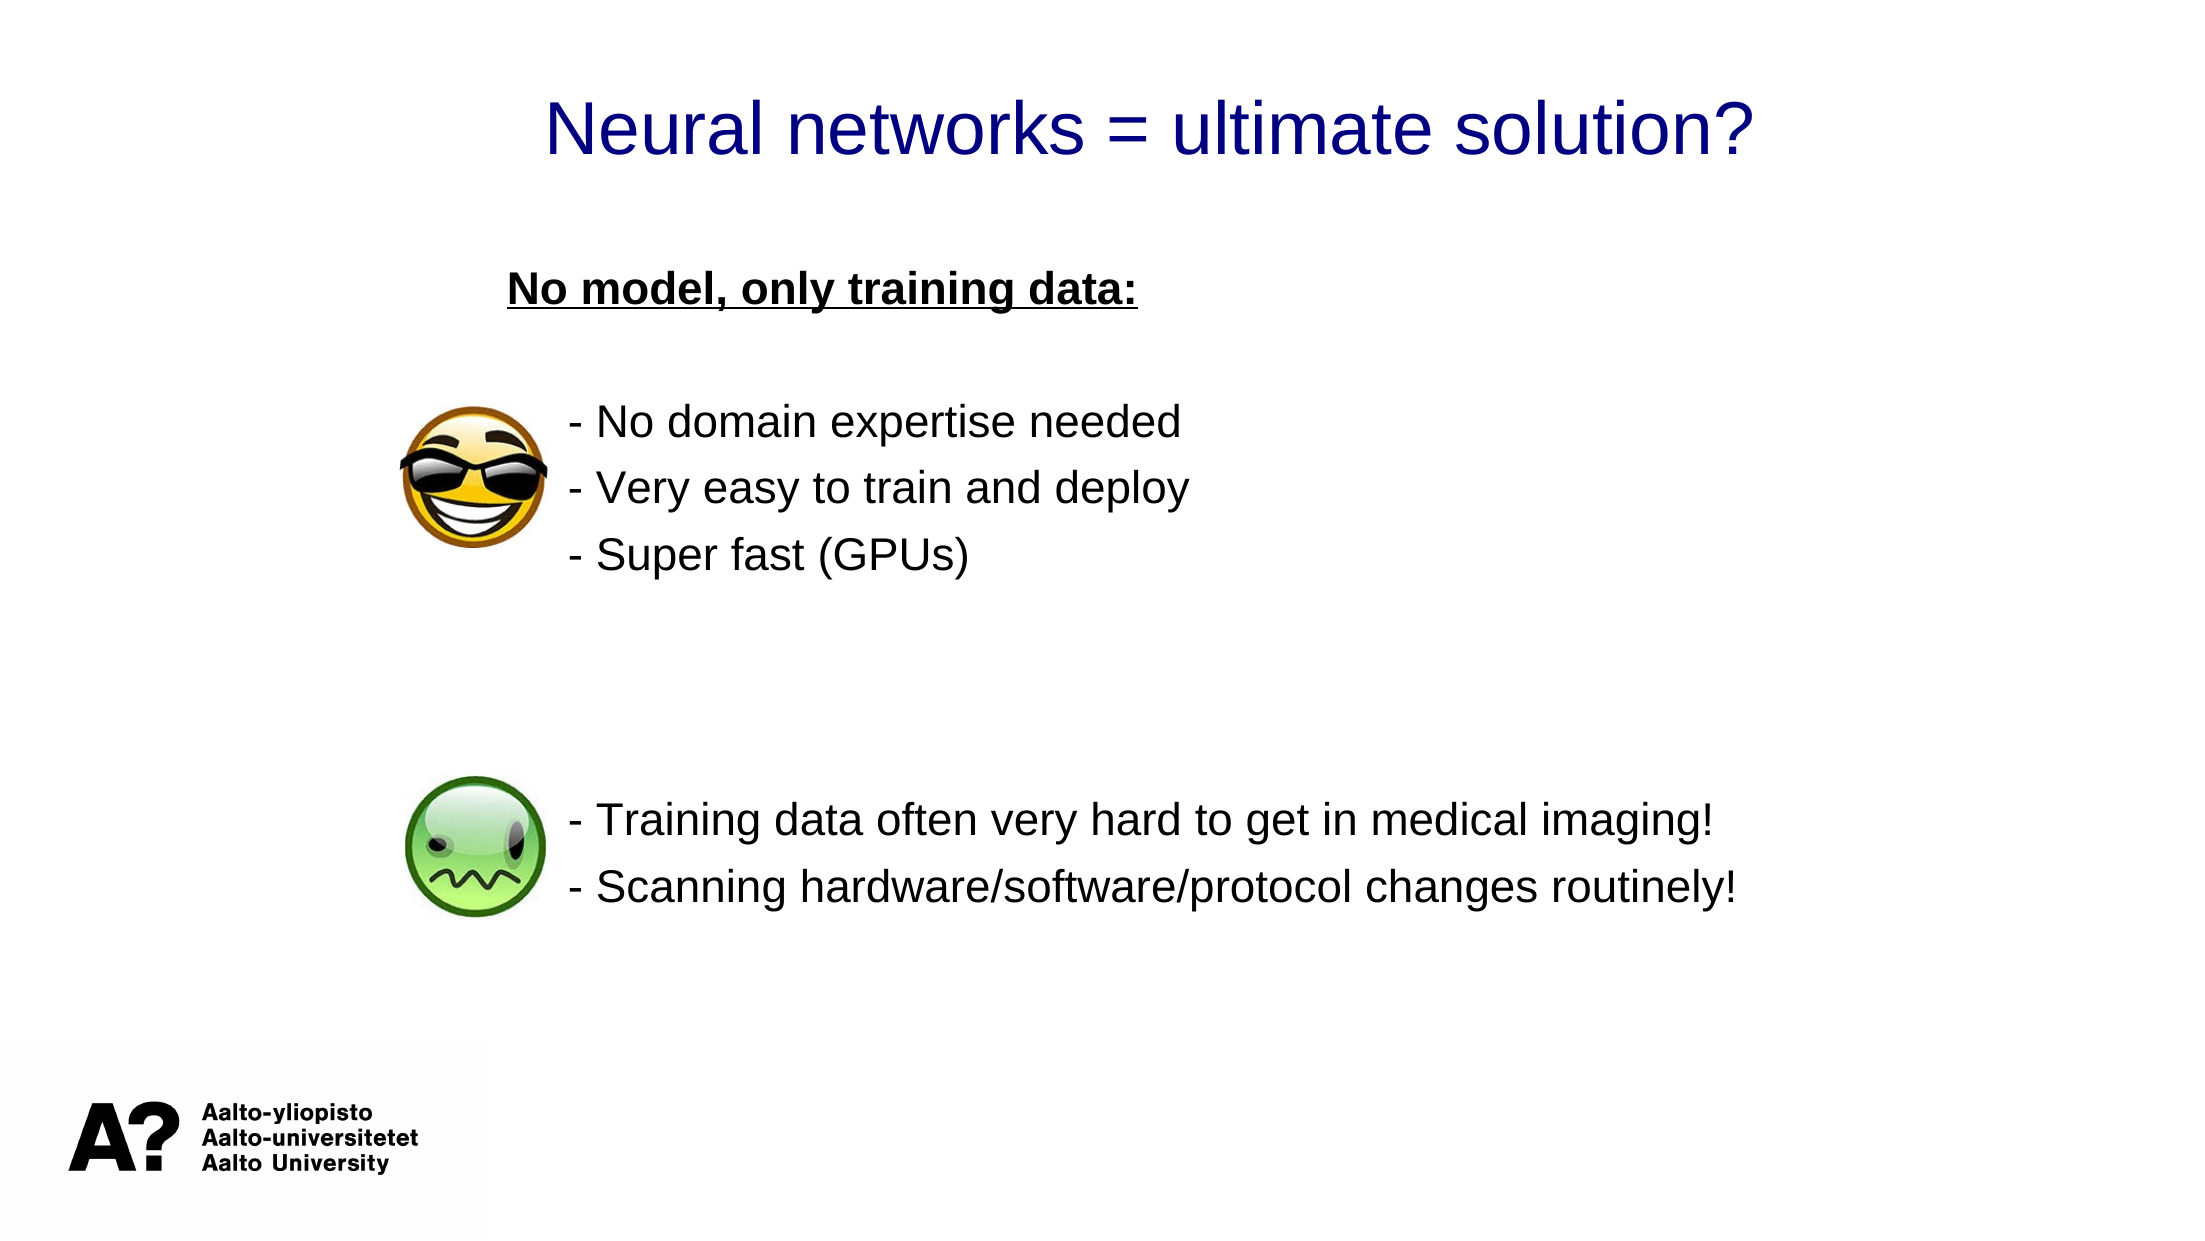

# Neural networks = ultimate solution?
No model, only training data:
- No domain expertise needed
- Very easy to train and deploy
- Super fast (GPUs)
- Training data often very hard to get in medical imaging!
- Scanning hardware/software/protocol changes routinely!